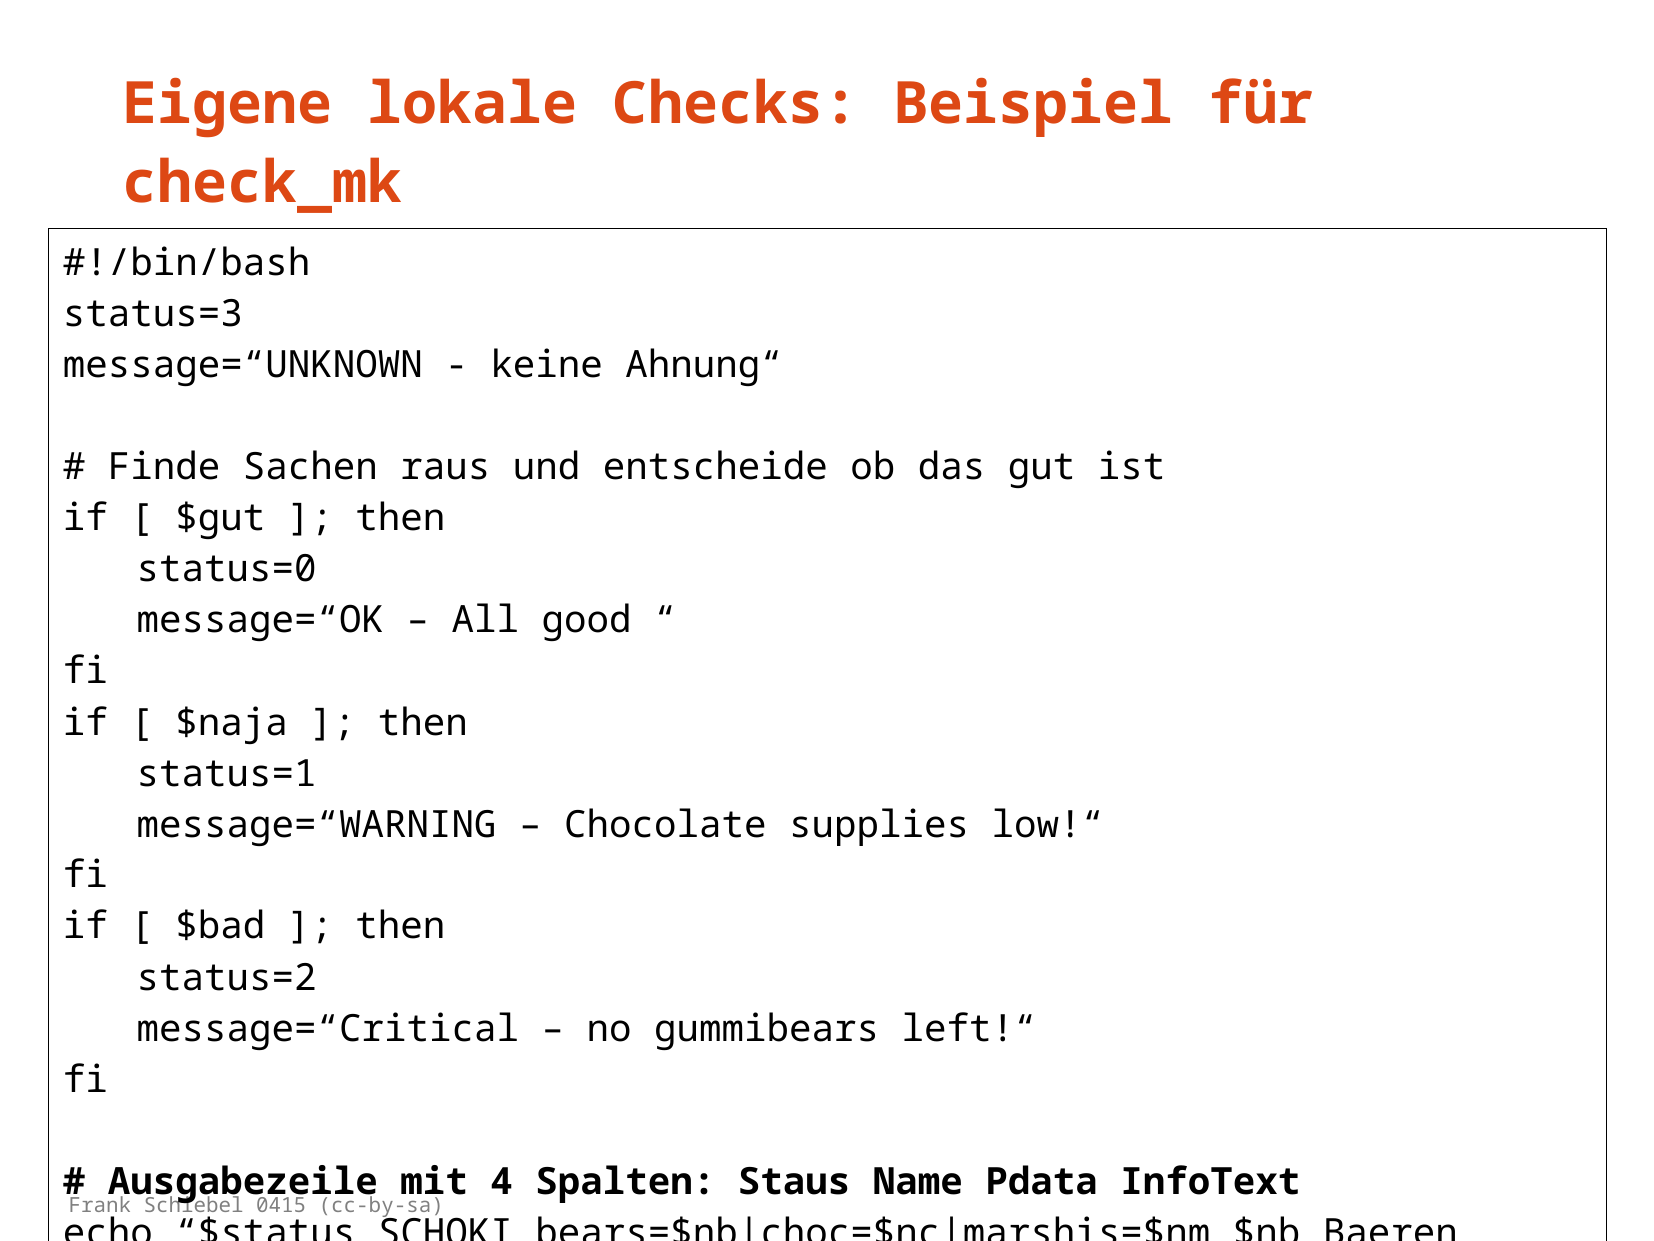

Eigene lokale Checks: Beispiel für check_mk
#!/bin/bash
status=3
message=“UNKNOWN - keine Ahnung“
# Finde Sachen raus und entscheide ob das gut ist
if [ $gut ]; then
	status=0
	message=“OK – All good “
fi
if [ $naja ]; then
	status=1
 	message=“WARNING – Chocolate supplies low!“
fi
if [ $bad ]; then
	status=2
	message=“Critical – no gummibears left!“
fi
# Ausgabezeile mit 4 Spalten: Staus Name Pdata InfoText
echo “$status SCHOKI bears=$nb|choc=$nc|marshis=$nm $nb Baeren vorraetig [...]“